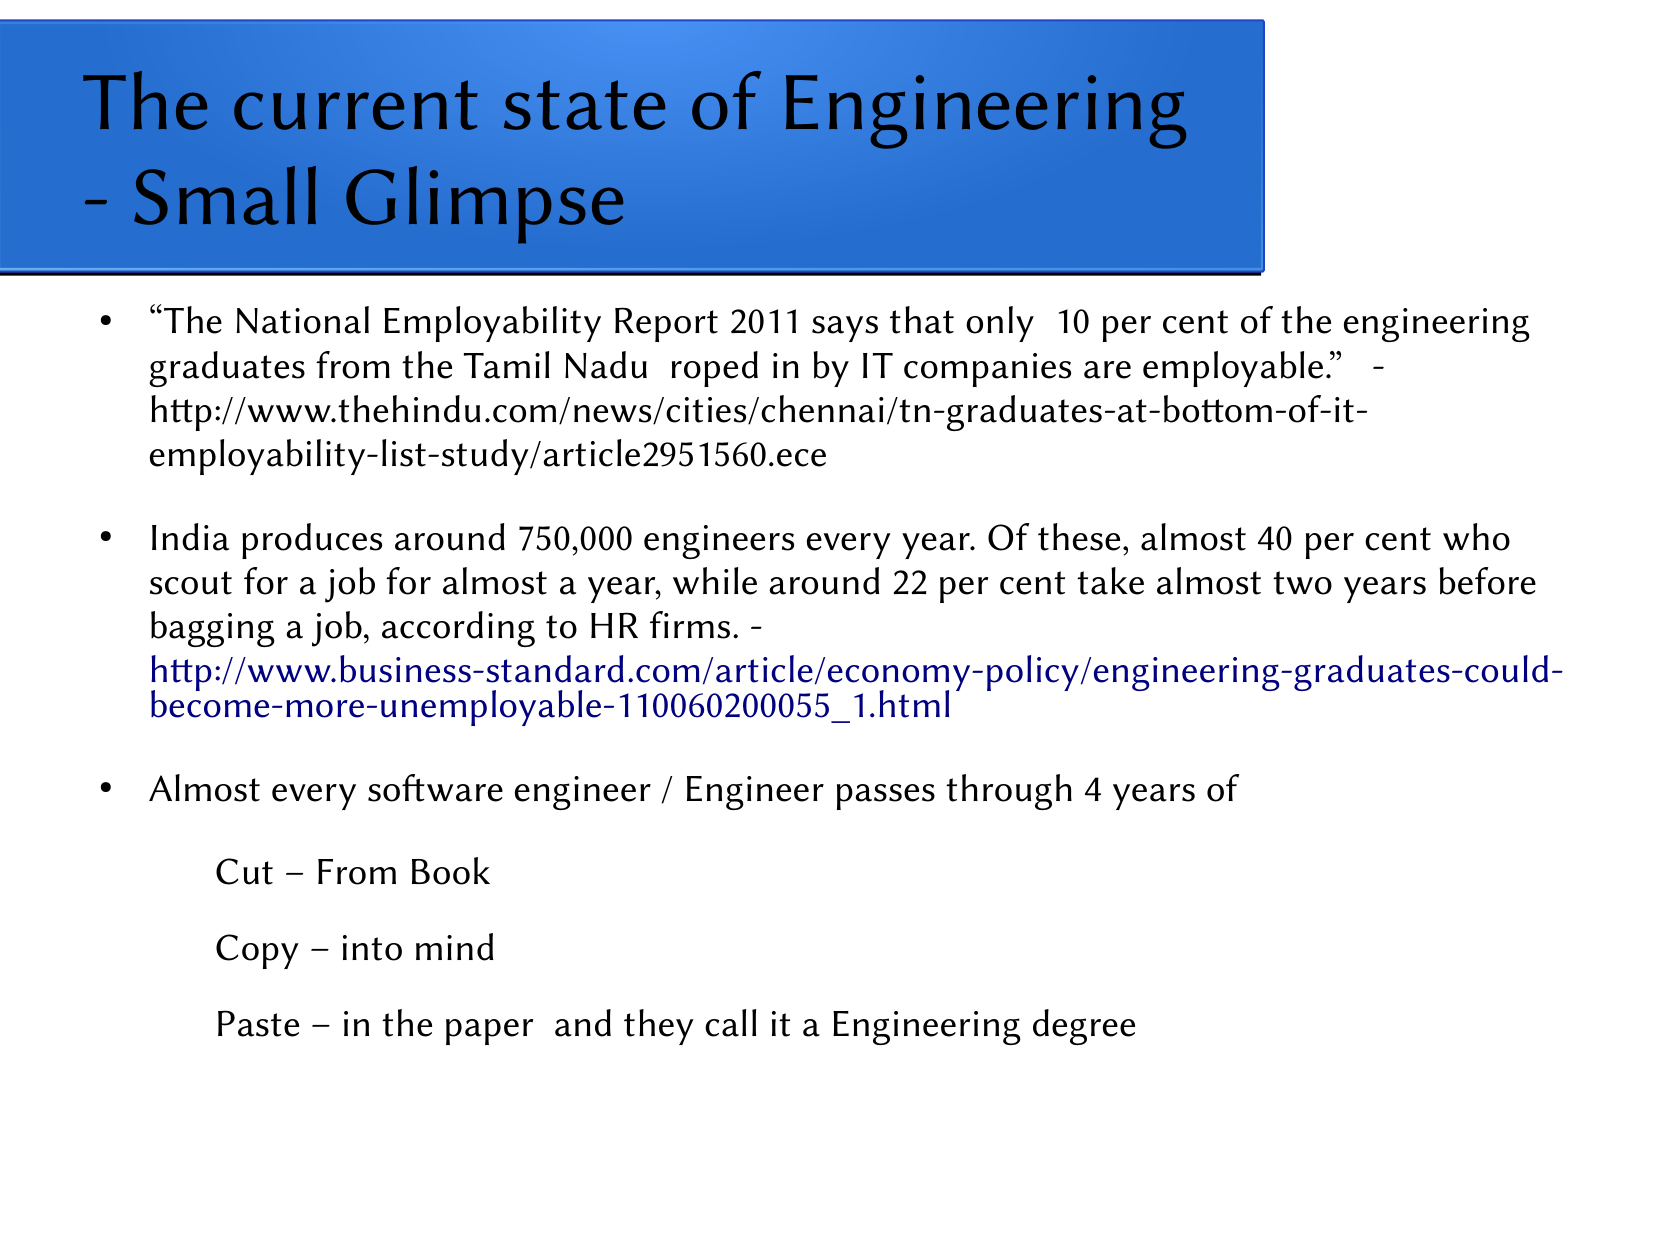

# The current state of Engineering - Small Glimpse
“The National Employability Report 2011 says that only 10 per cent of the engineering graduates from the Tamil Nadu roped in by IT companies are employable.” - http://www.thehindu.com/news/cities/chennai/tn-graduates-at-bottom-of-it-employability-list-study/article2951560.ece
India produces around 750,000 engineers every year. Of these, almost 40 per cent who scout for a job for almost a year, while around 22 per cent take almost two years before bagging a job, according to HR firms. - http://www.business-standard.com/article/economy-policy/engineering-graduates-could-become-more-unemployable-110060200055_1.html
Almost every software engineer / Engineer passes through 4 years of
Cut – From Book
Copy – into mind
Paste – in the paper and they call it a Engineering degree